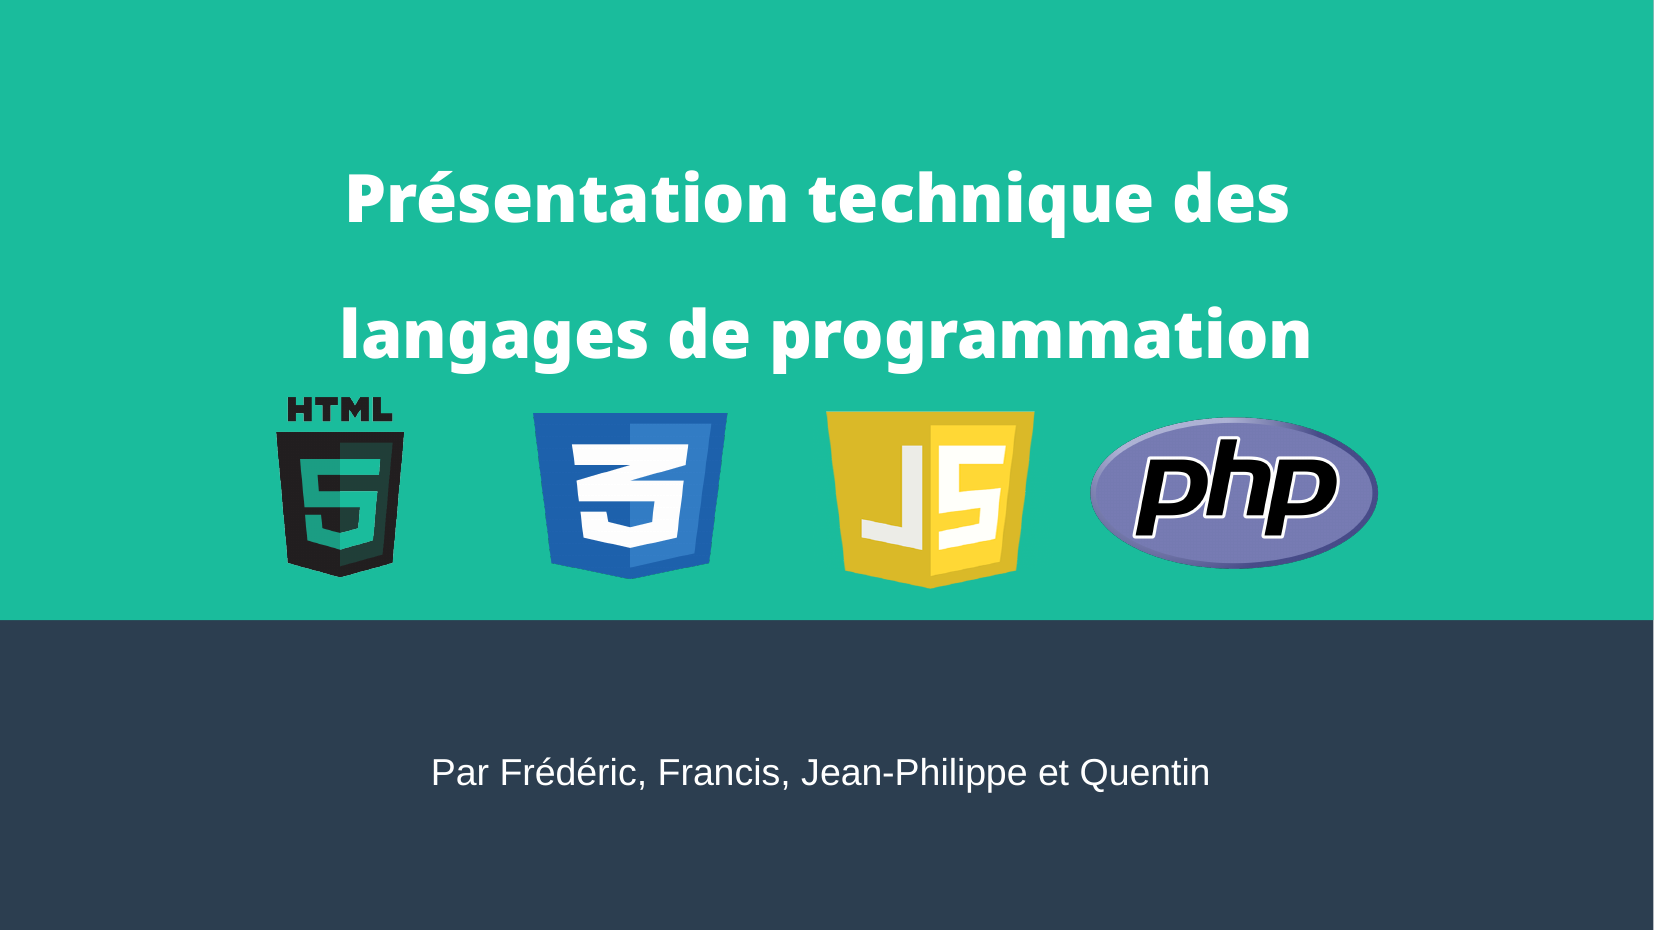

# Présentation technique des langages de programmation
Par Frédéric, Francis, Jean-Philippe et Quentin